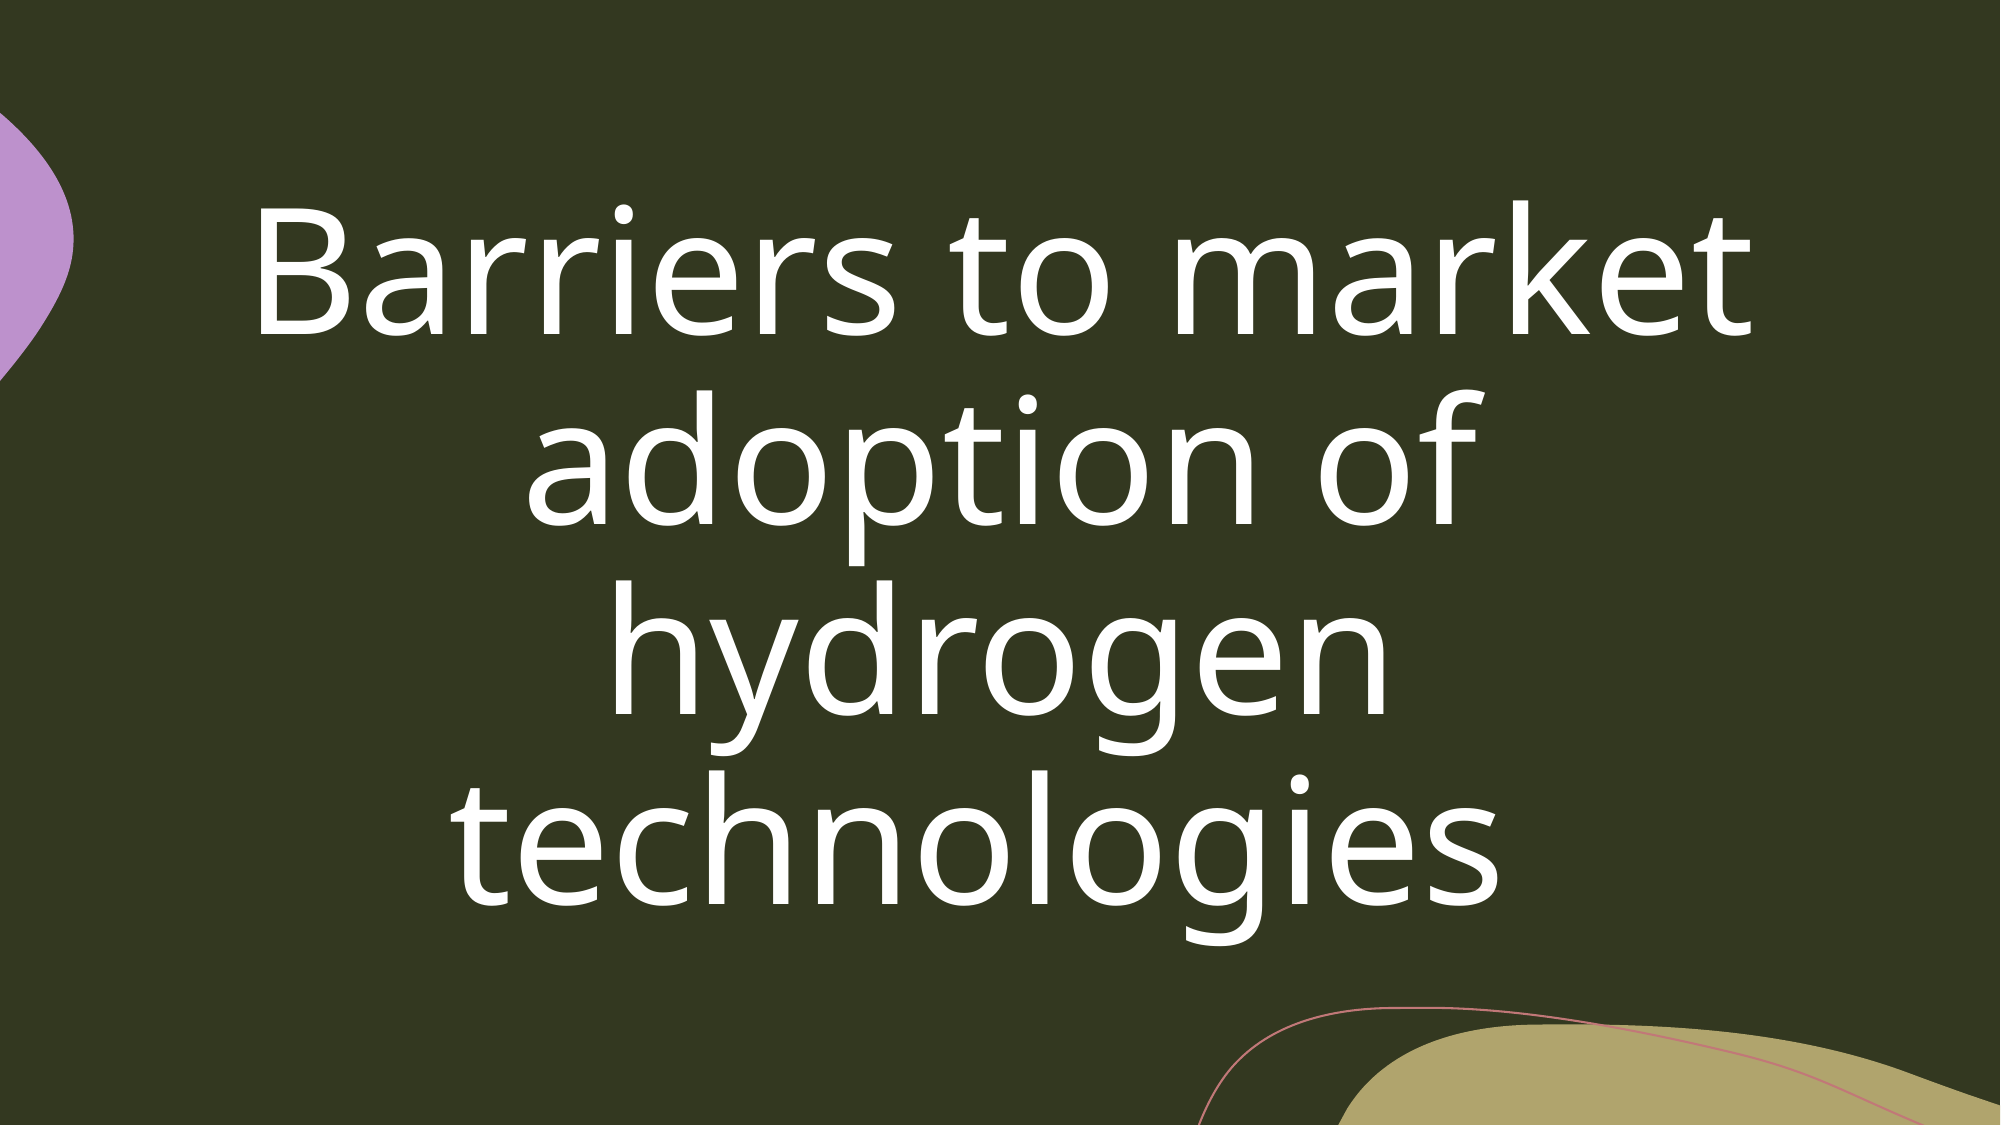

# Barriers to market adoption of hydrogen technologies